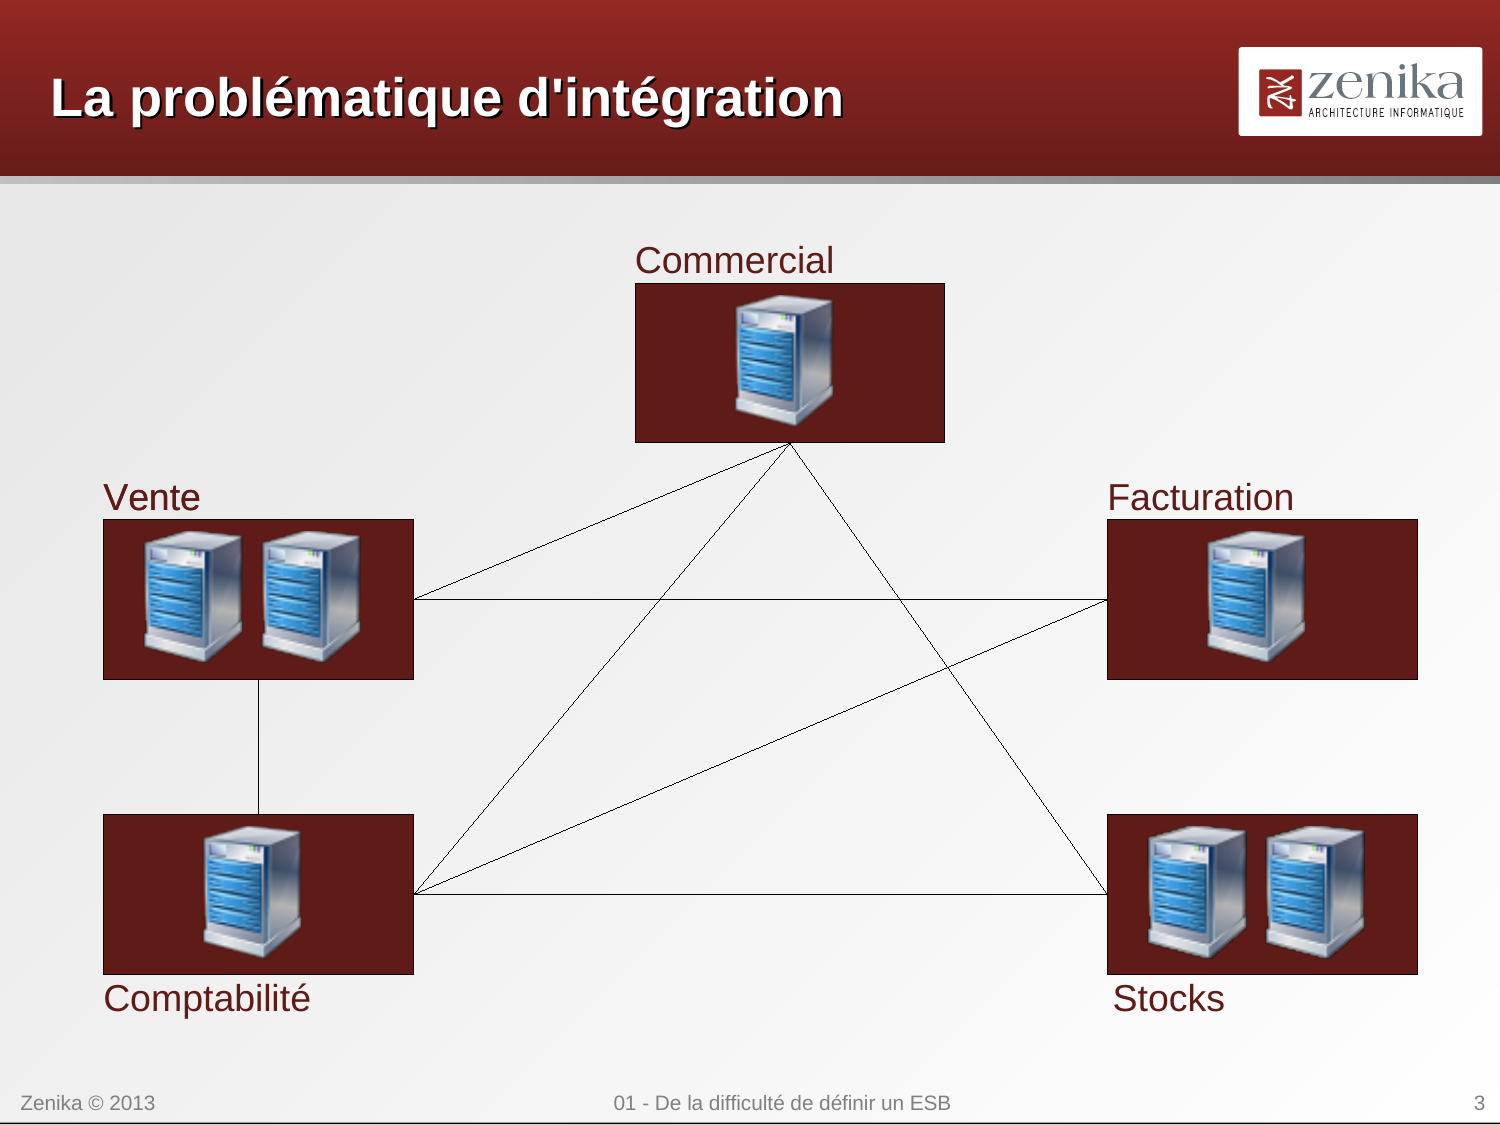

# La problématique d'intégration
Commercial
Vente
Vente
Facturation
Comptabilité
Stocks